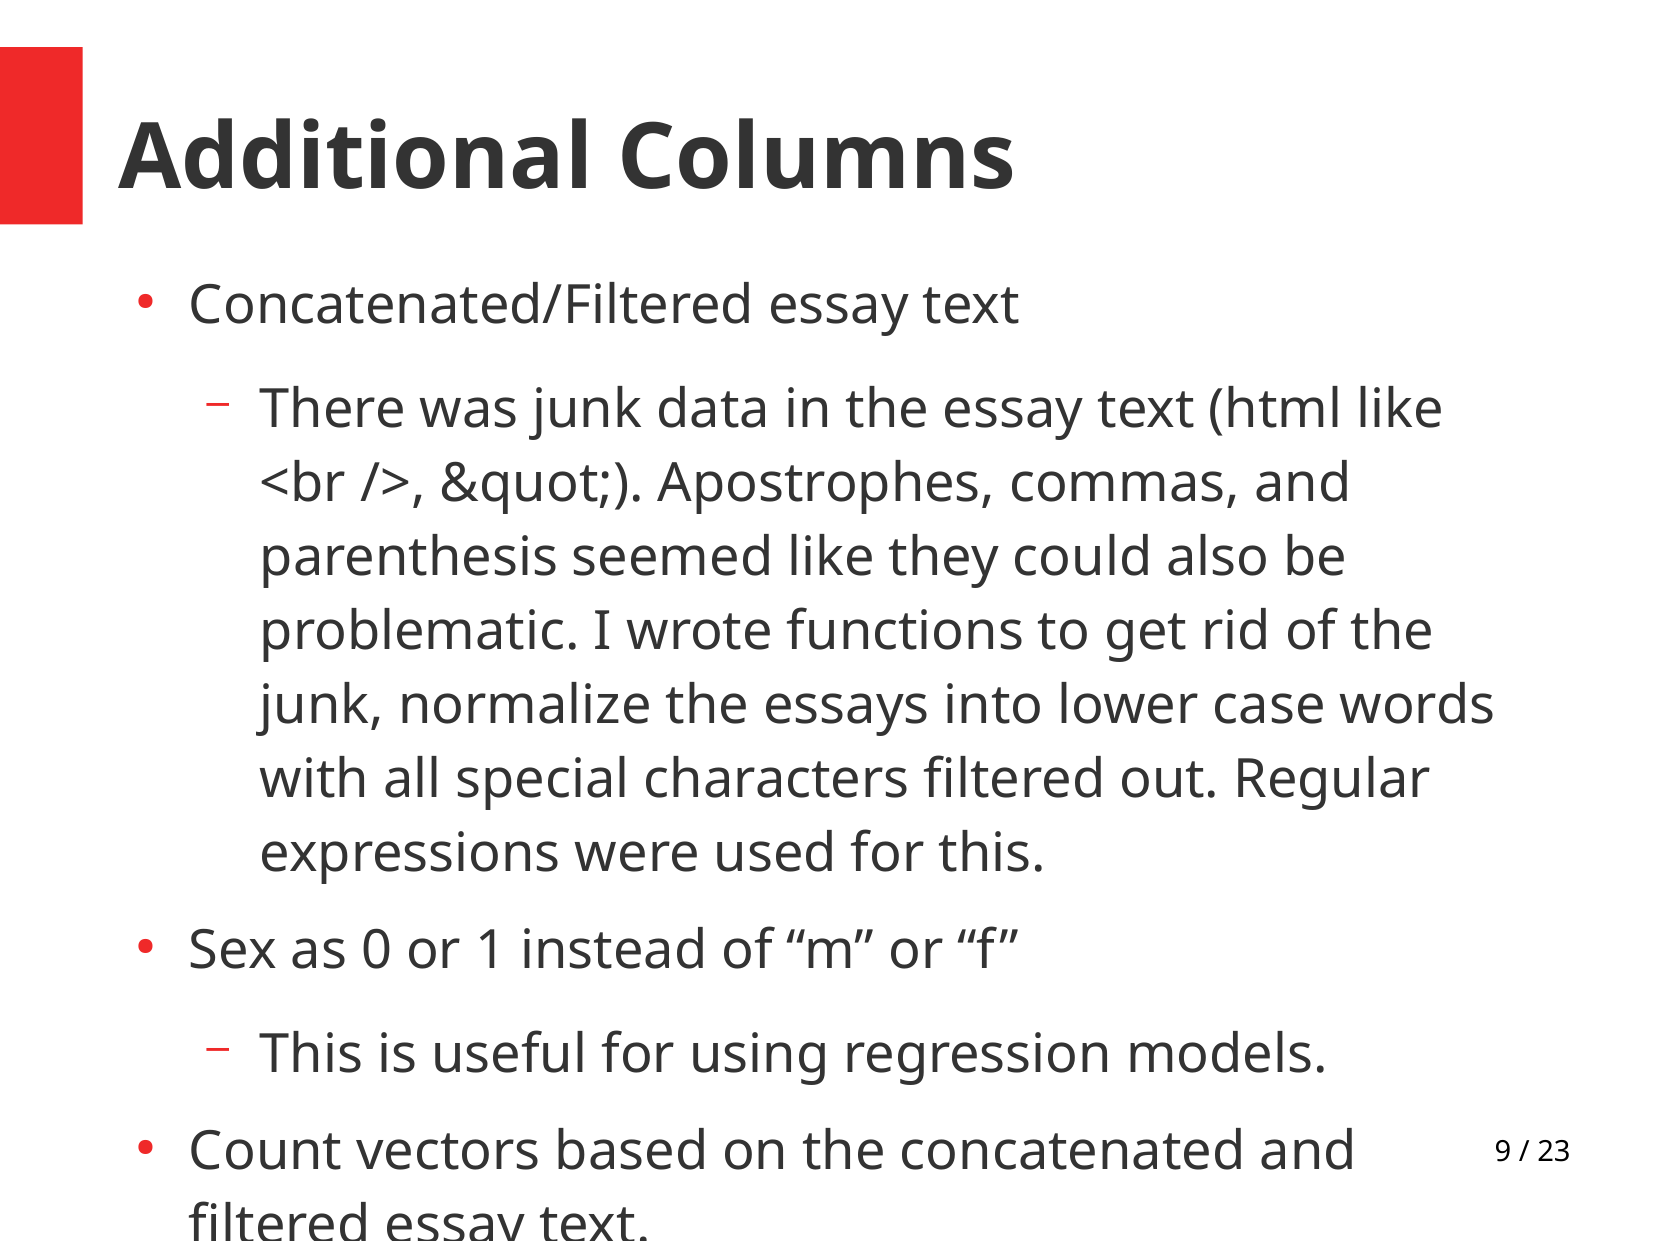

# Additional Columns
Concatenated/Filtered essay text
There was junk data in the essay text (html like <br />, &quot;). Apostrophes, commas, and parenthesis seemed like they could also be problematic. I wrote functions to get rid of the junk, normalize the essays into lower case words with all special characters filtered out. Regular expressions were used for this.
Sex as 0 or 1 instead of “m” or “f”
This is useful for using regression models.
Count vectors based on the concatenated and filtered essay text.
from sklearn.feature_extraction.text import CountVectorizer
9